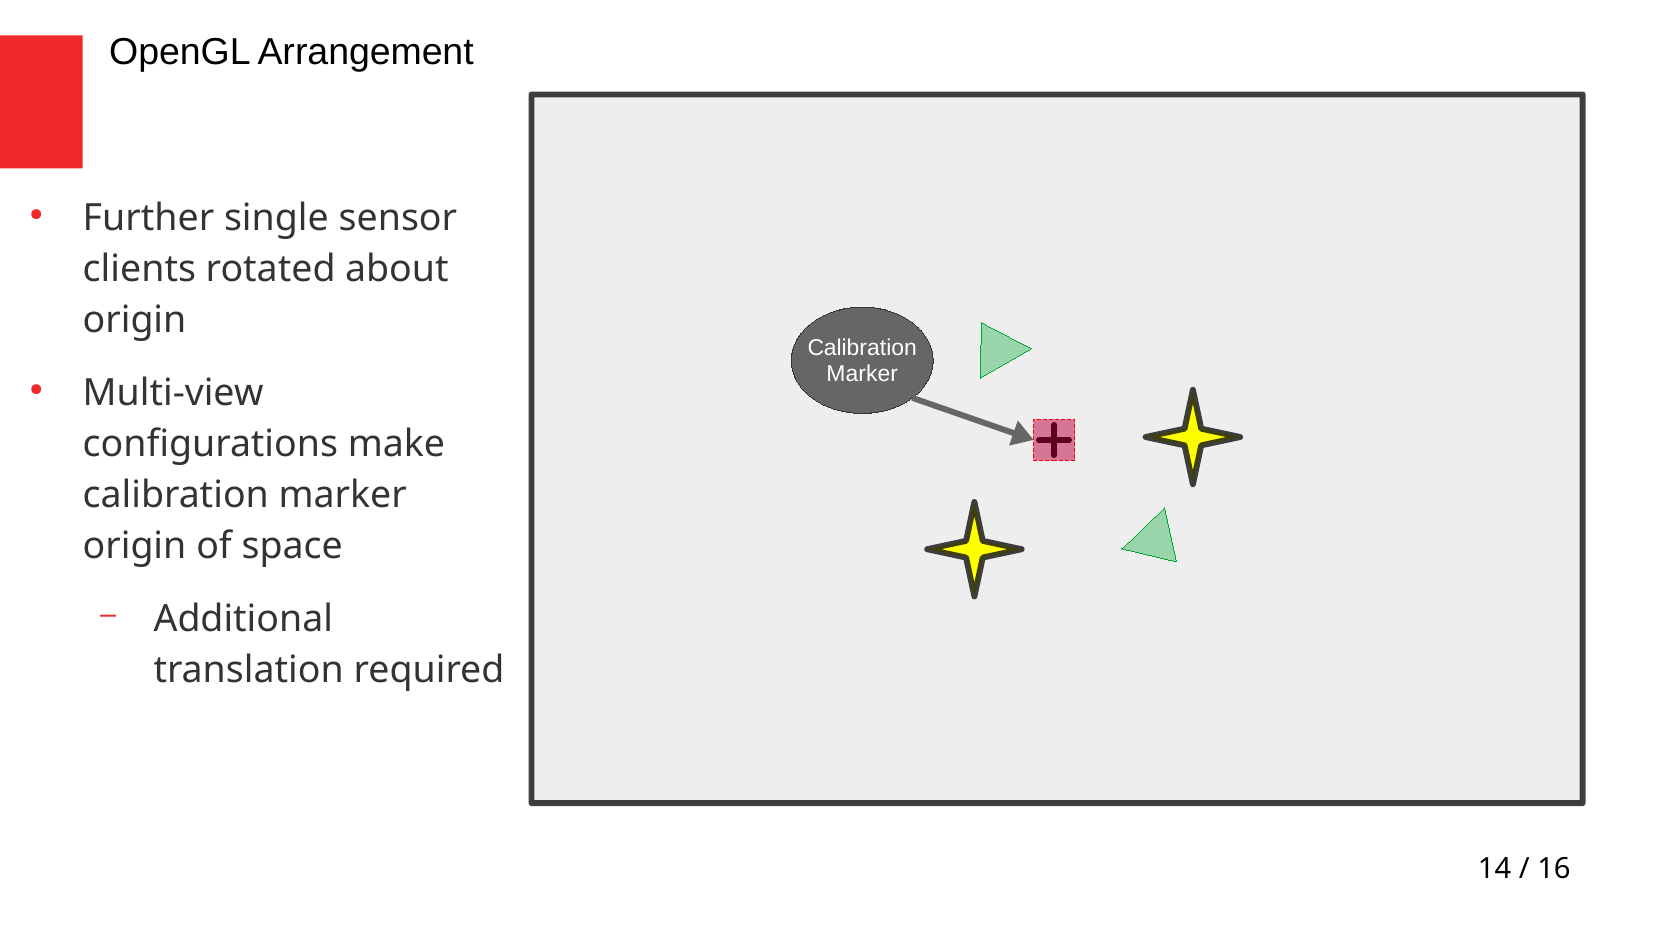

OpenGL Arrangement
# Further single sensor clients rotated about origin
Multi-view configurations make calibration marker origin of space
Additional translation required
Calibration
Marker
14